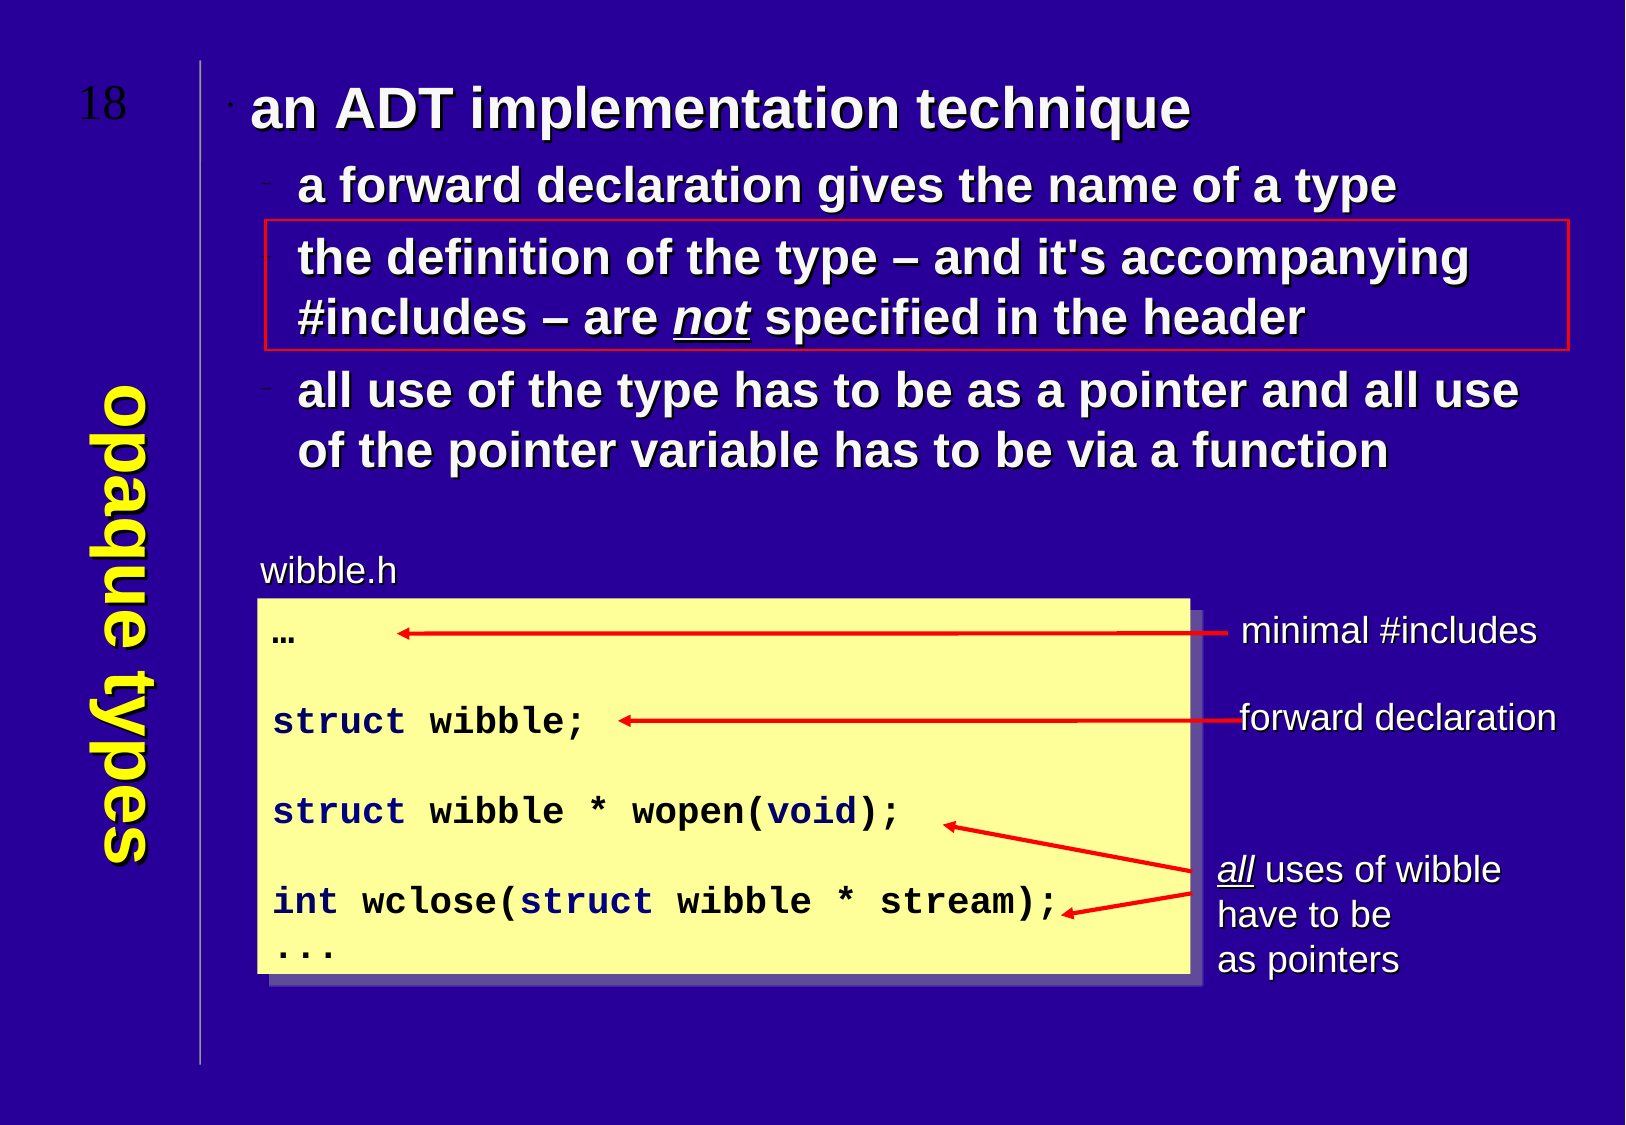

18
 an ADT implementation technique
a forward declaration gives the name of a type
the definition of the type – and it's accompanying #includes – are not specified in the header
all use of the type has to be as a pointer and all use of the pointer variable has to be via a function
# opaque types
wibble.h
minimal #includes
…
struct wibble;
struct wibble * wopen(void);
int wclose(struct wibble * stream);
...
 forward declaration
all uses of wibble
have to be
as pointers